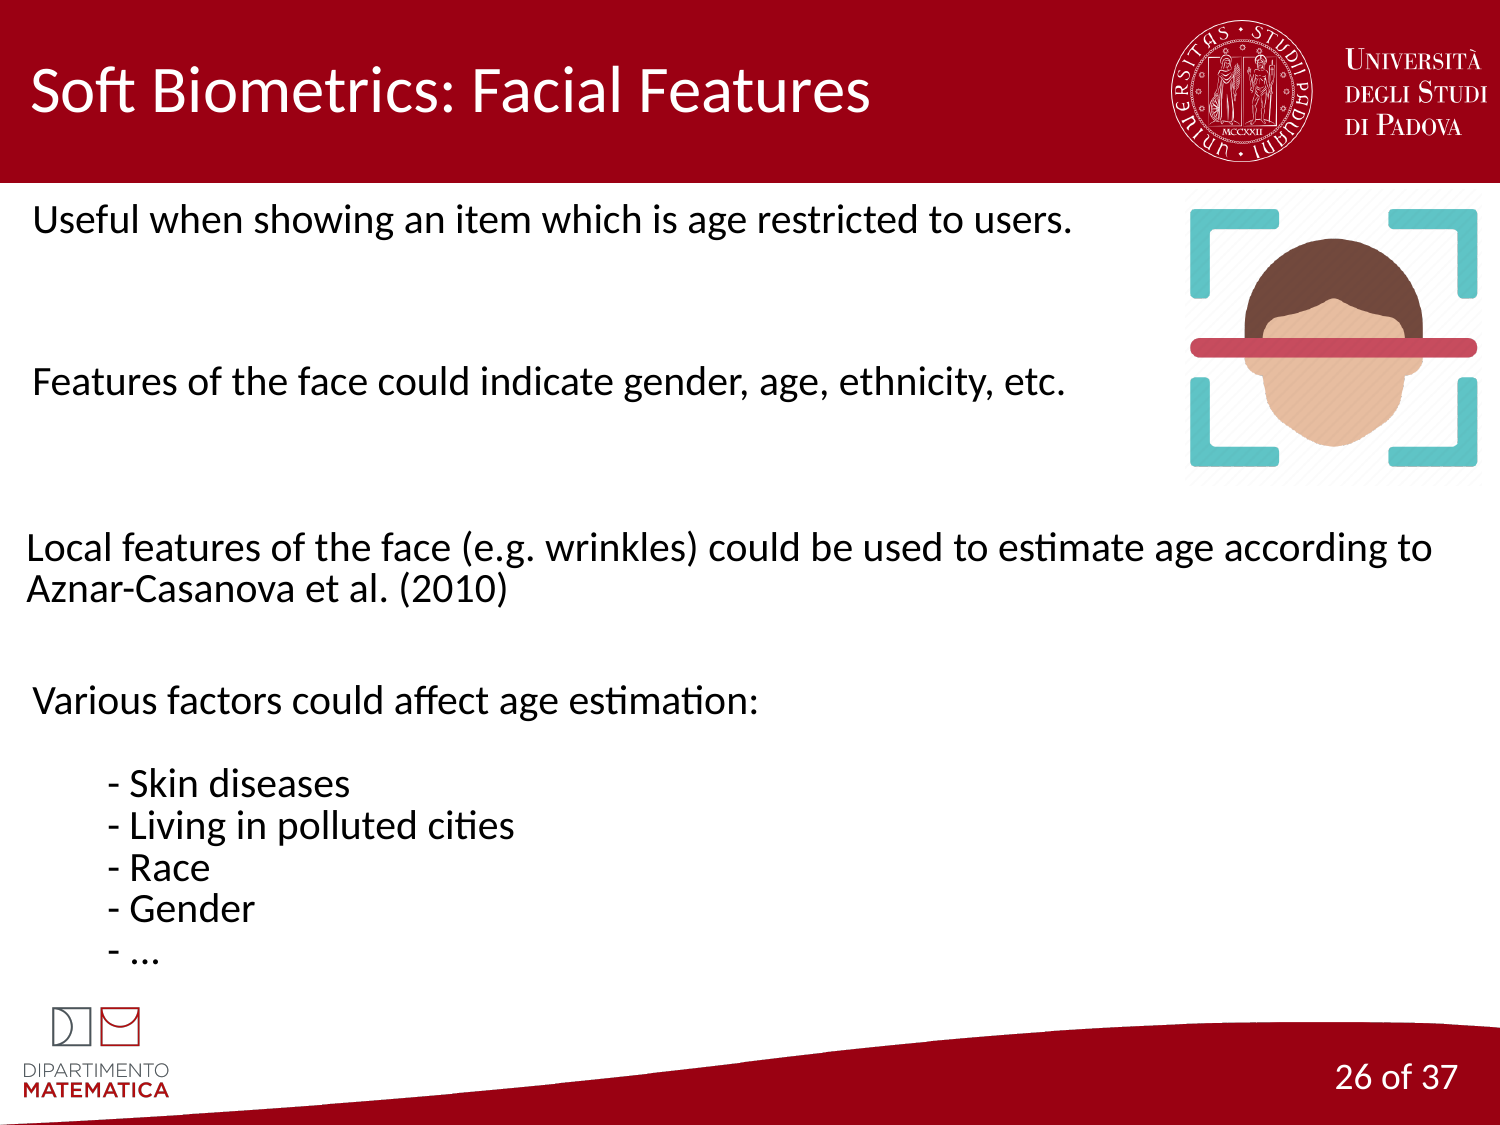

# Soft Biometrics: Facial Features
Useful when showing an item which is age restricted to users.
Features of the face could indicate gender, age, ethnicity, etc.
Local features of the face (e.g. wrinkles) could be used to estimate age according to Aznar-Casanova et al. (2010)
Various factors could affect age estimation:
	- Skin diseases
	- Living in polluted cities
	- Race
	- Gender
	- ...
26 of 37